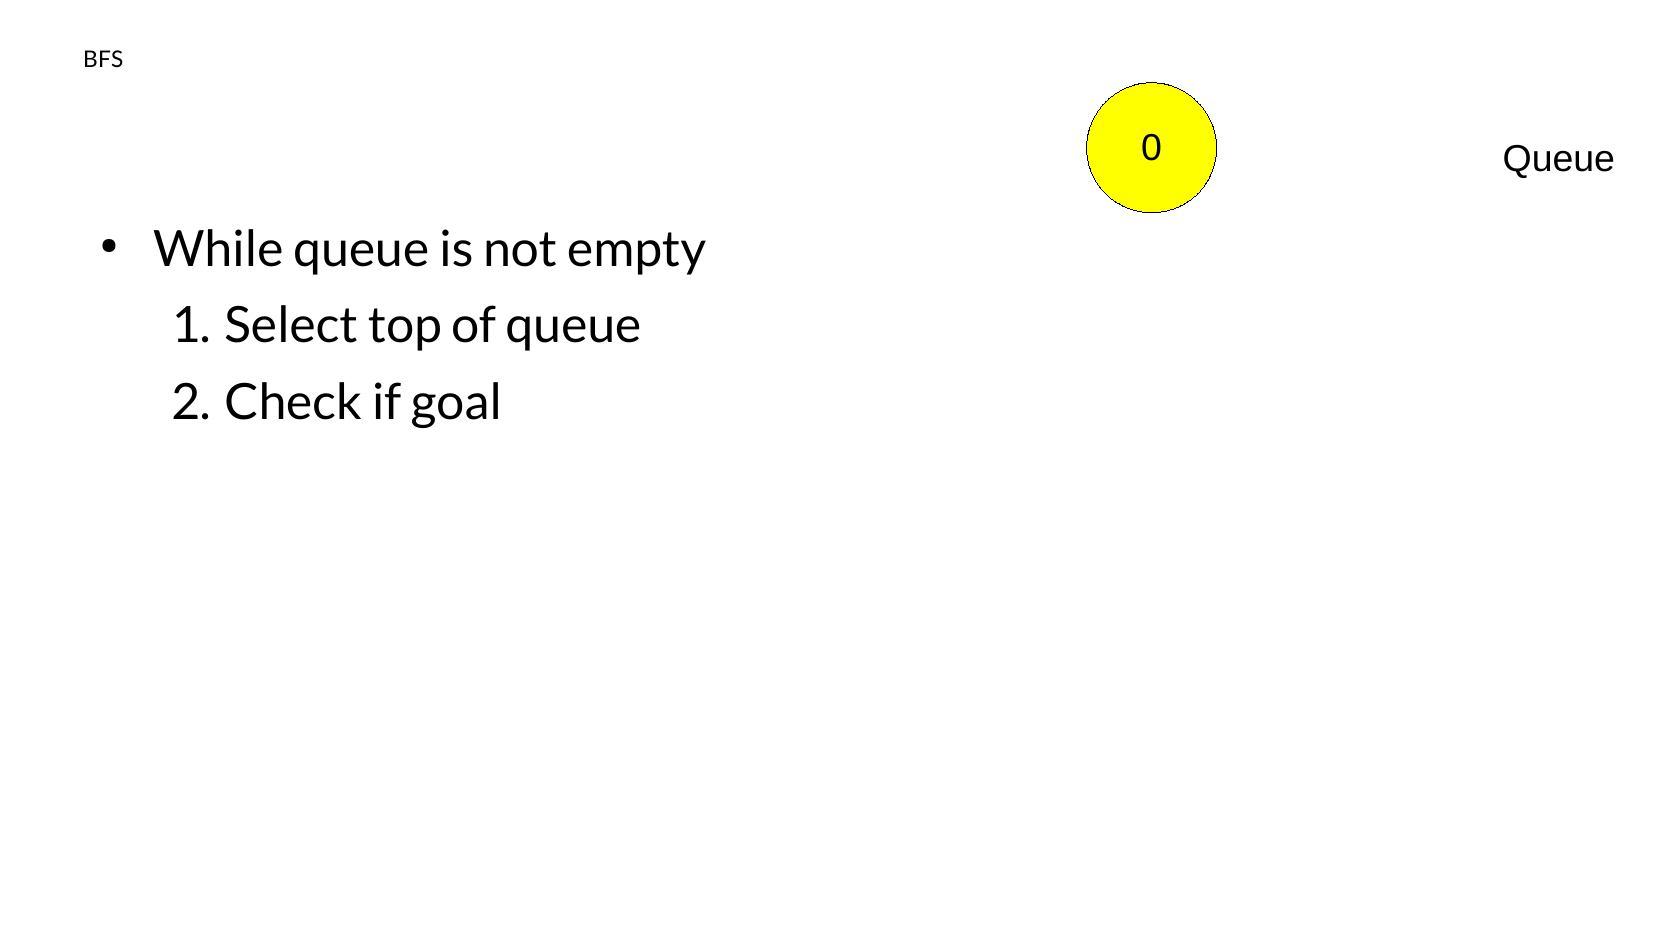

# BFS
0
Queue
While queue is not empty
Select top of queue
Check if goal